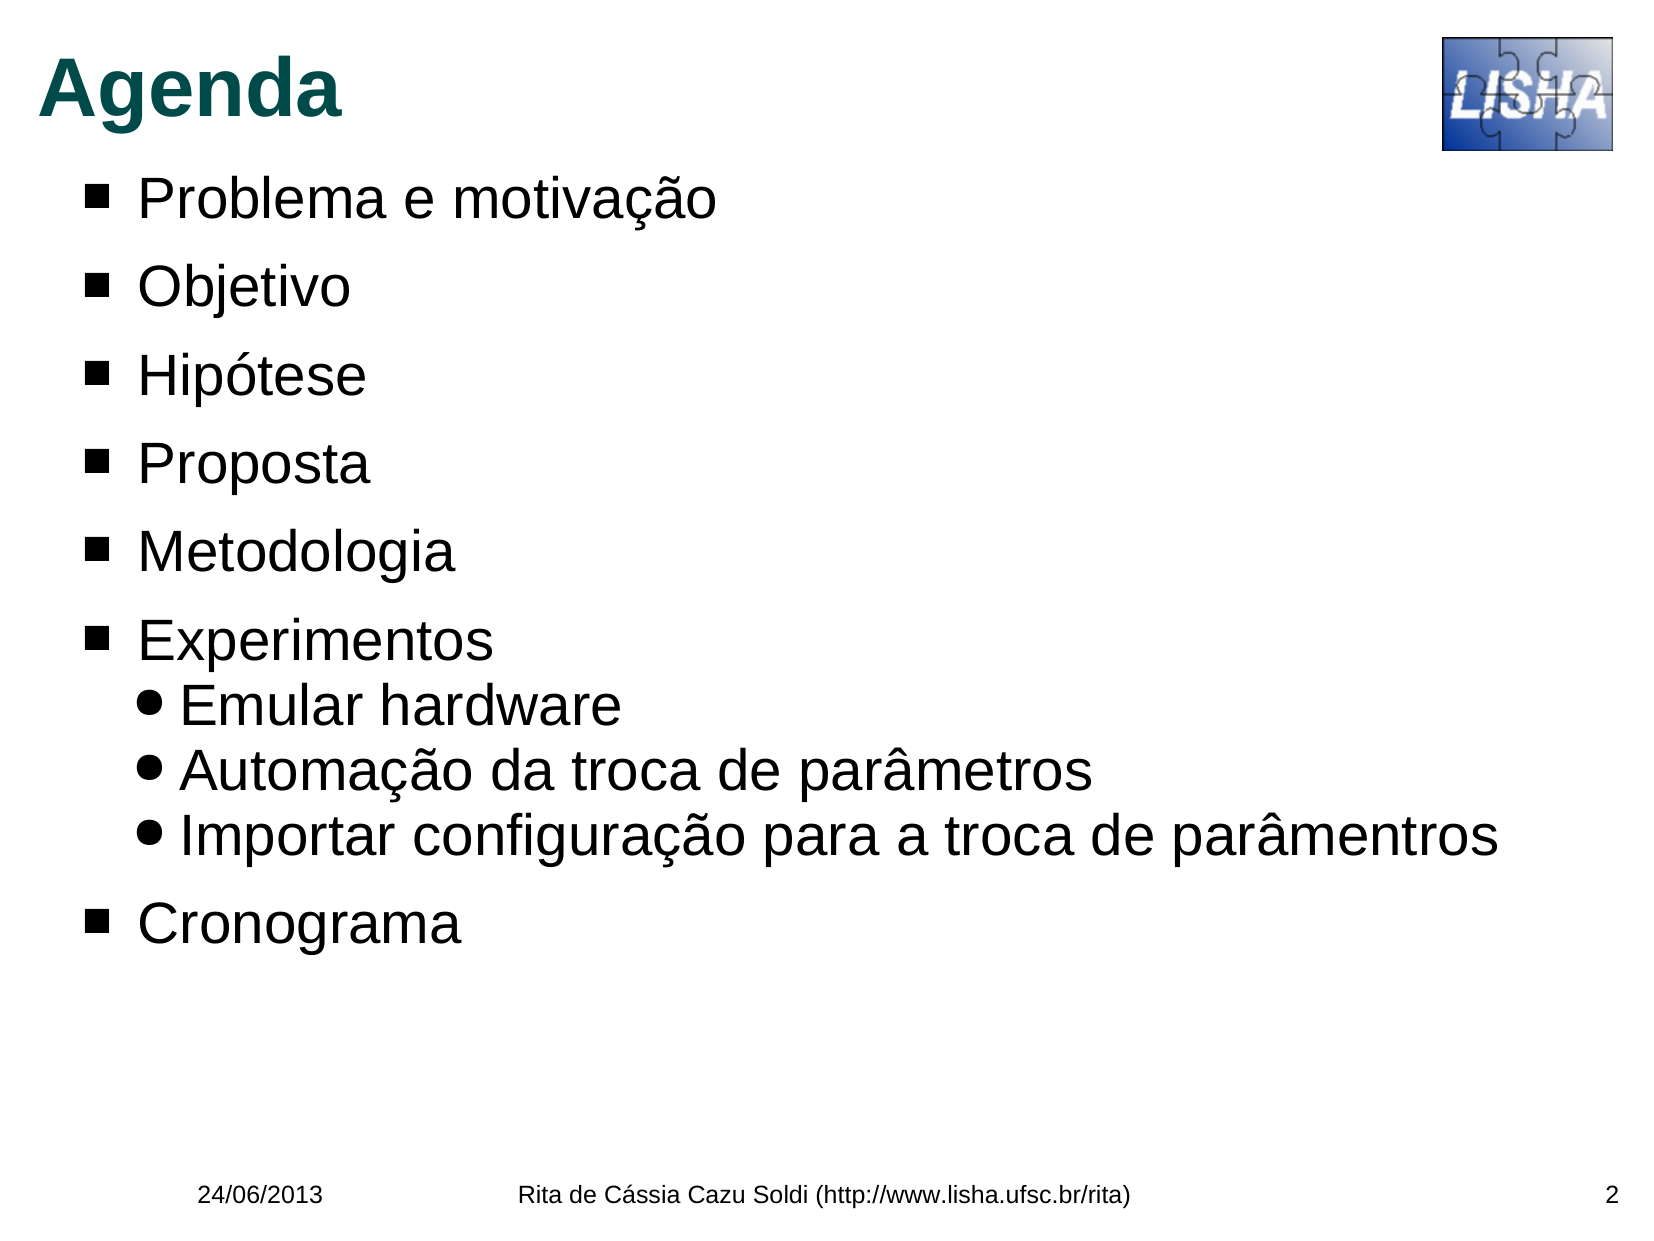

# Agenda
Problema e motivação
Objetivo
Hipótese
Proposta
Metodologia
Experimentos
Emular hardware
Automação da troca de parâmetros
Importar configuração para a troca de parâmentros
Cronograma